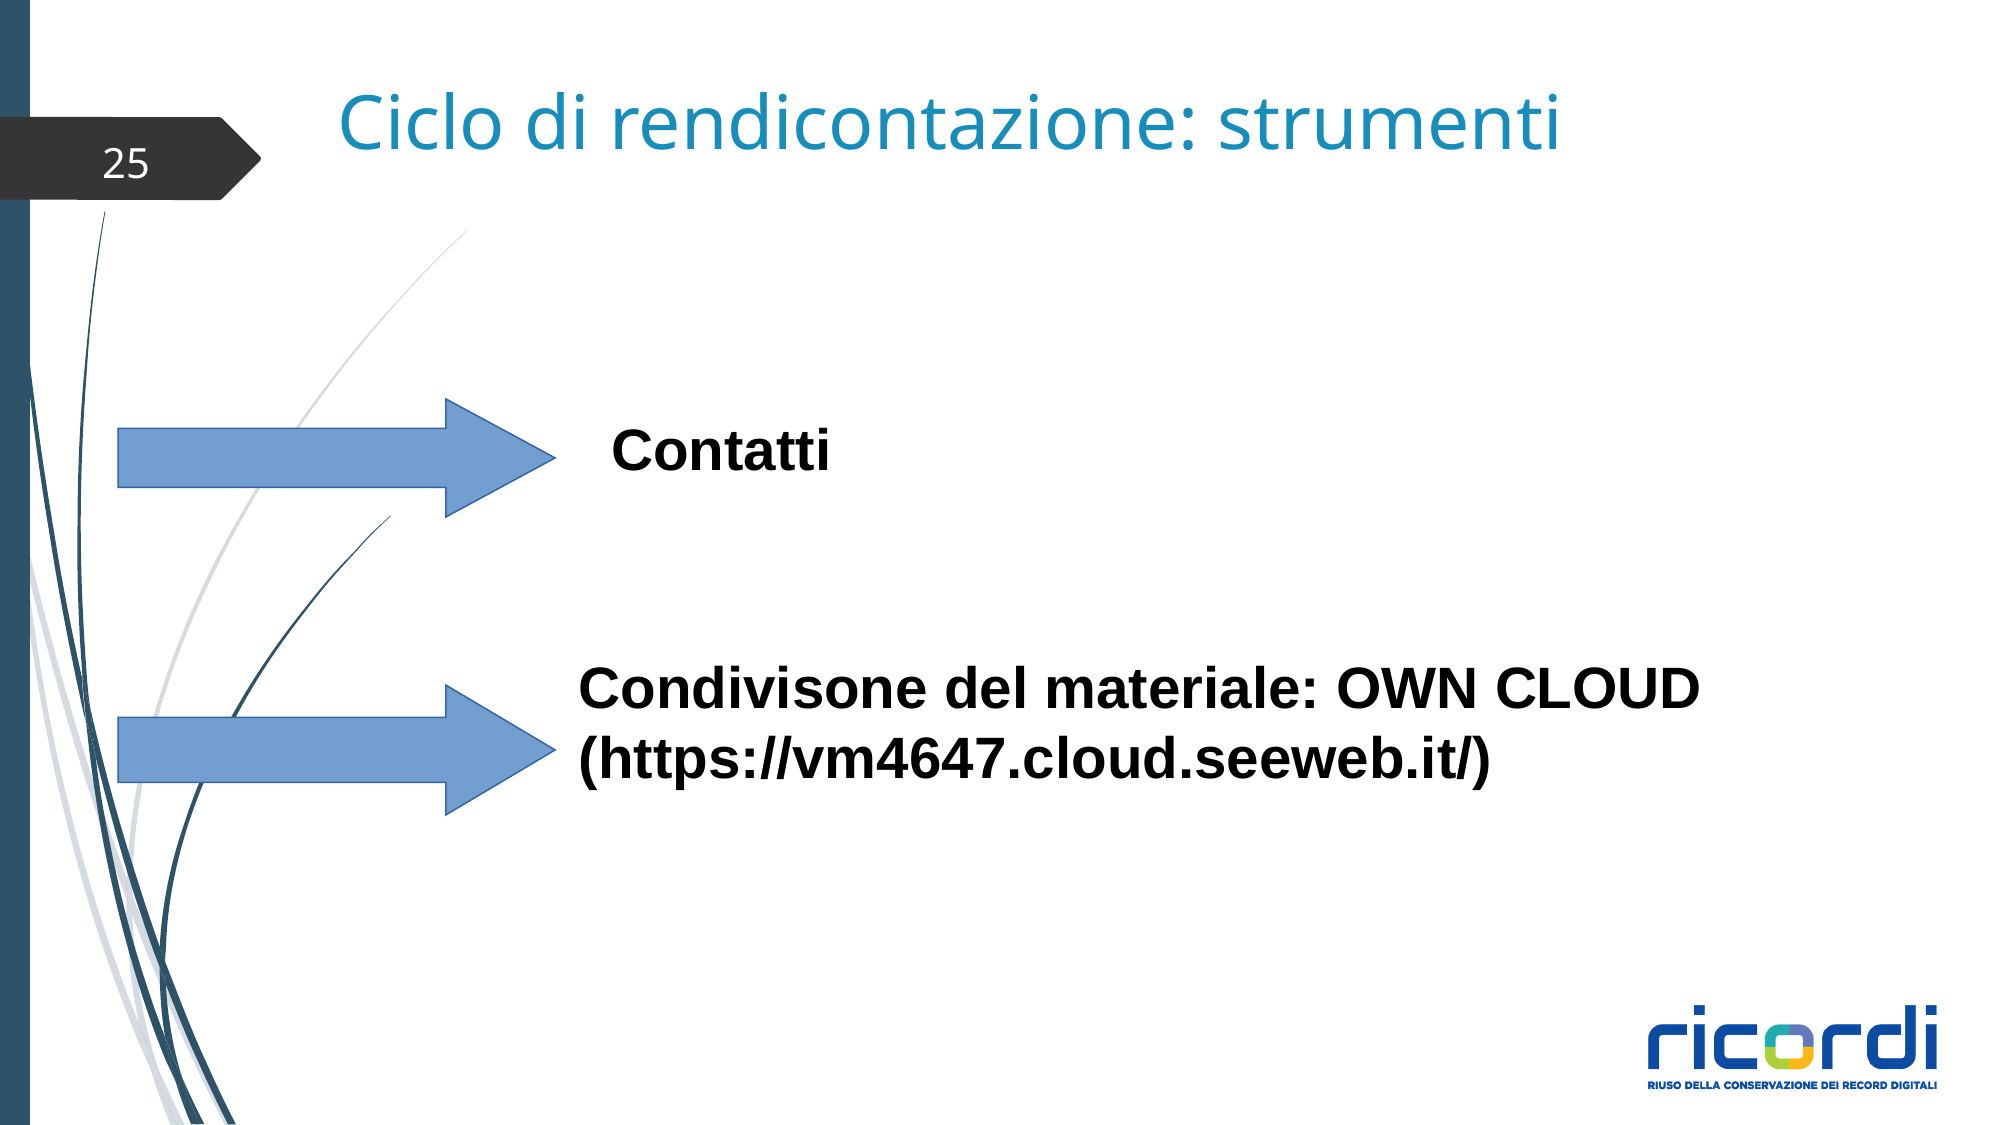

# Ciclo di rendicontazione: strumenti
 Contatti
Condivisone del materiale: OWN CLOUD
(https://vm4647.cloud.seeweb.it/)